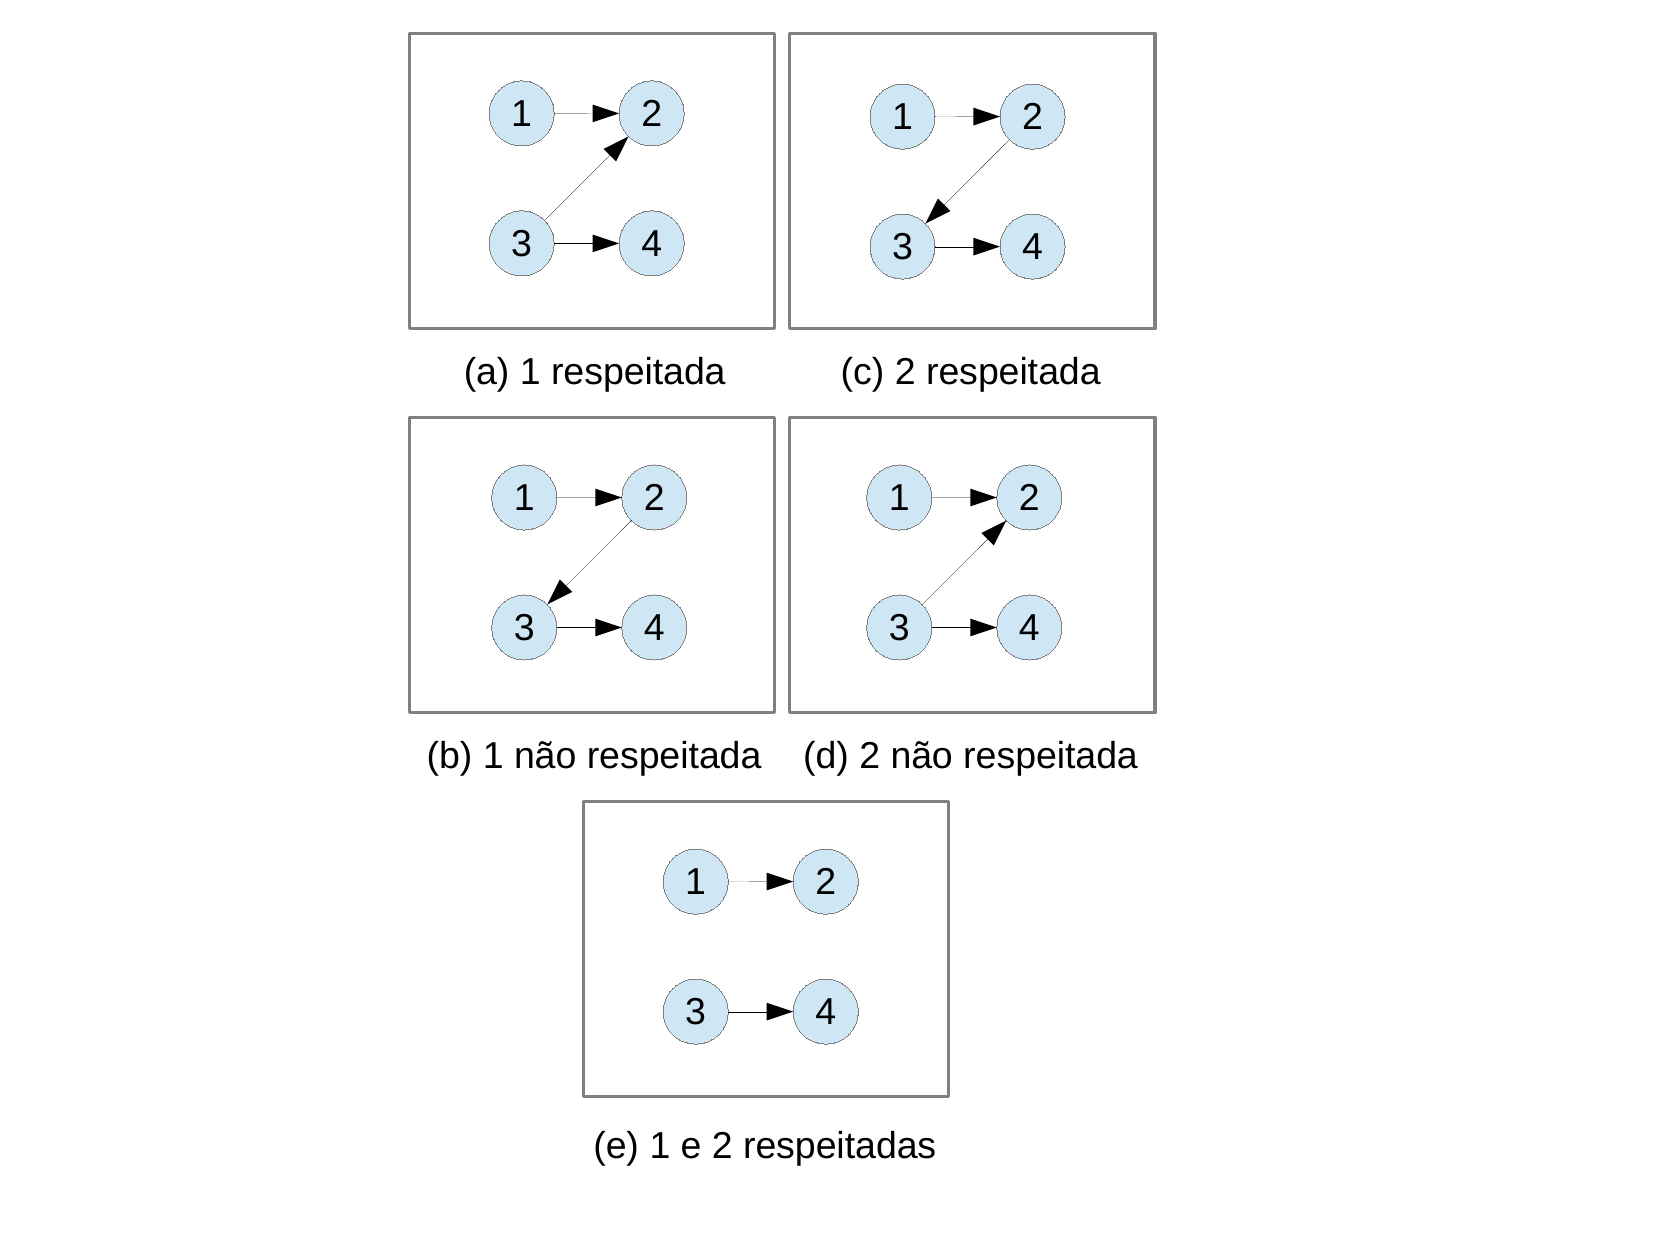

1
2
1
2
3
4
3
4
(a) 1 respeitada (c) 2 respeitada
1
2
1
2
3
4
3
4
(b) 1 não respeitada (d) 2 não respeitada
1
2
3
4
(e) 1 e 2 respeitadas